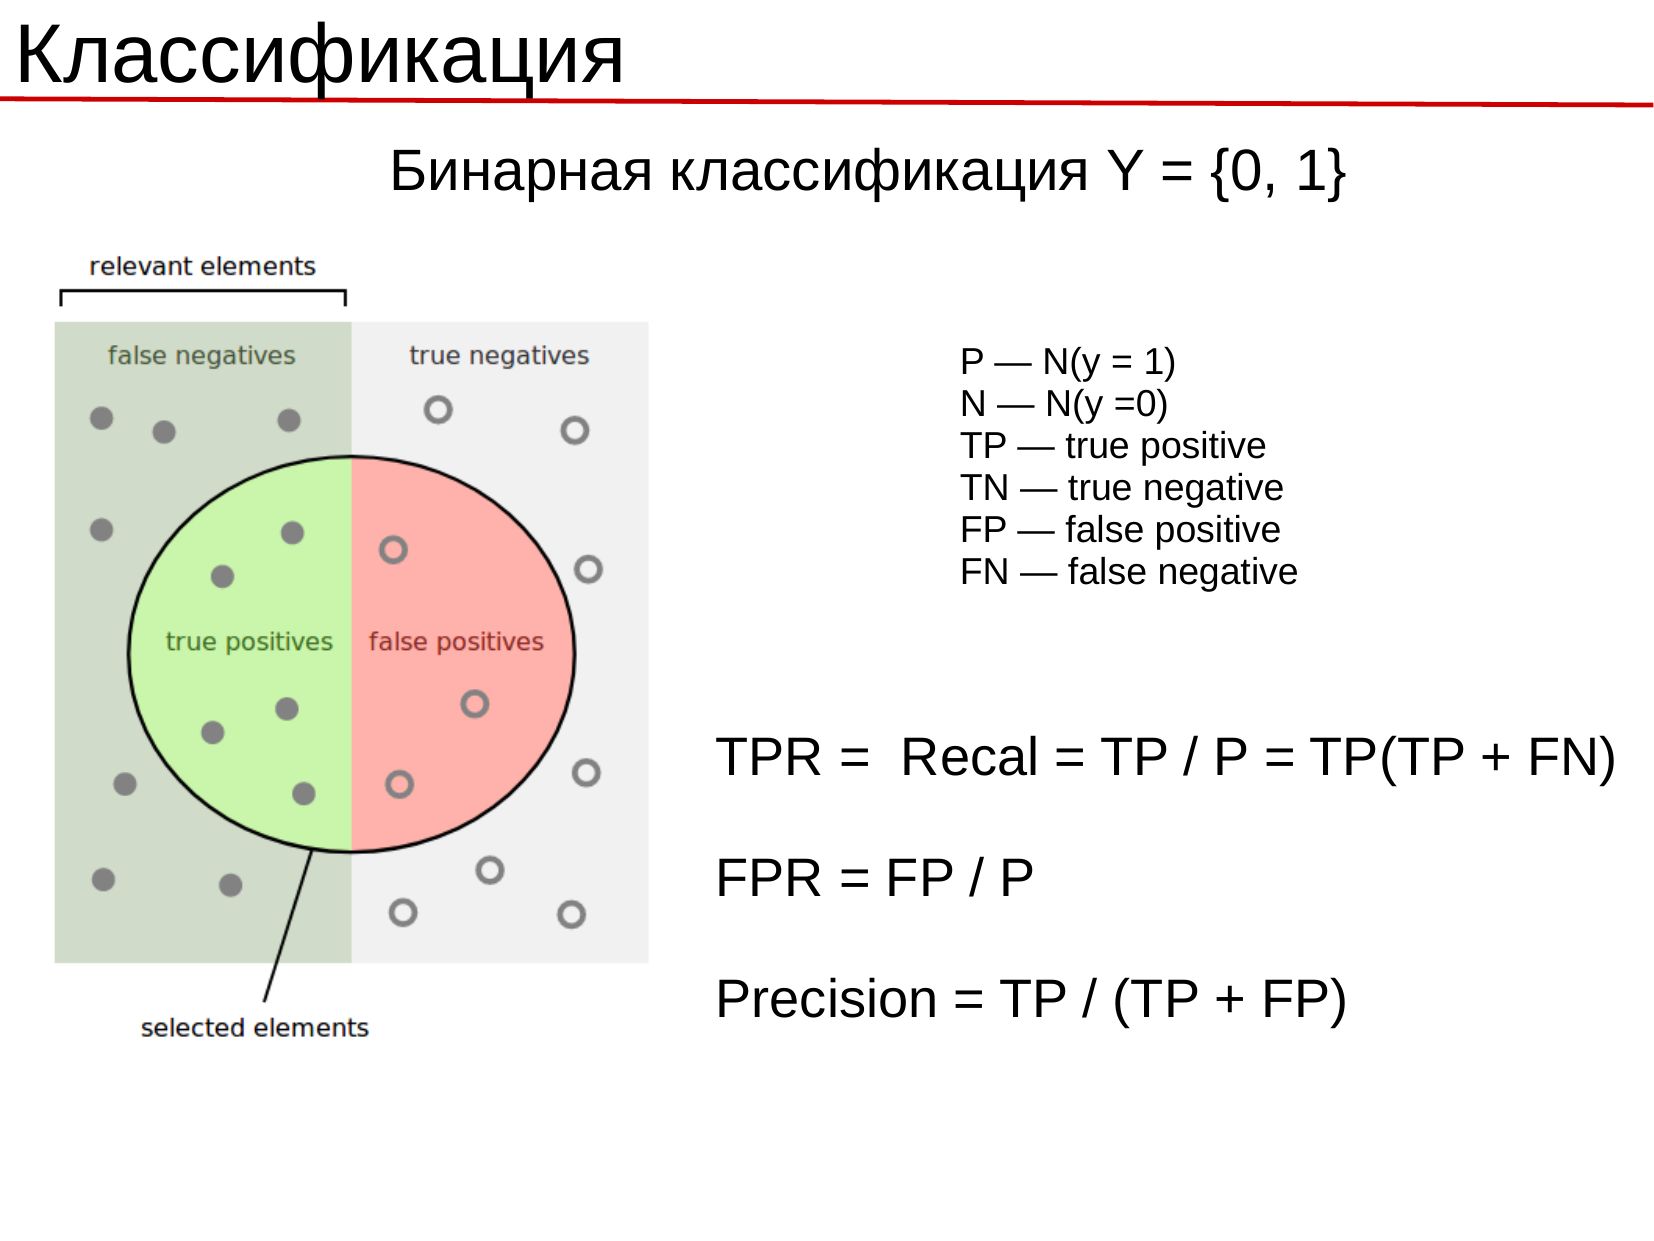

Классификация
Бинарная классификация Y = {0, 1}
P — N(y = 1)
N — N(y =0)
TP — true positive
TN — true negative
FP — false positive
FN — false negative
TPR = Recal = TP / P = TP(TP + FN)
FPR = FP / P
Precision = TP / (TP + FP)